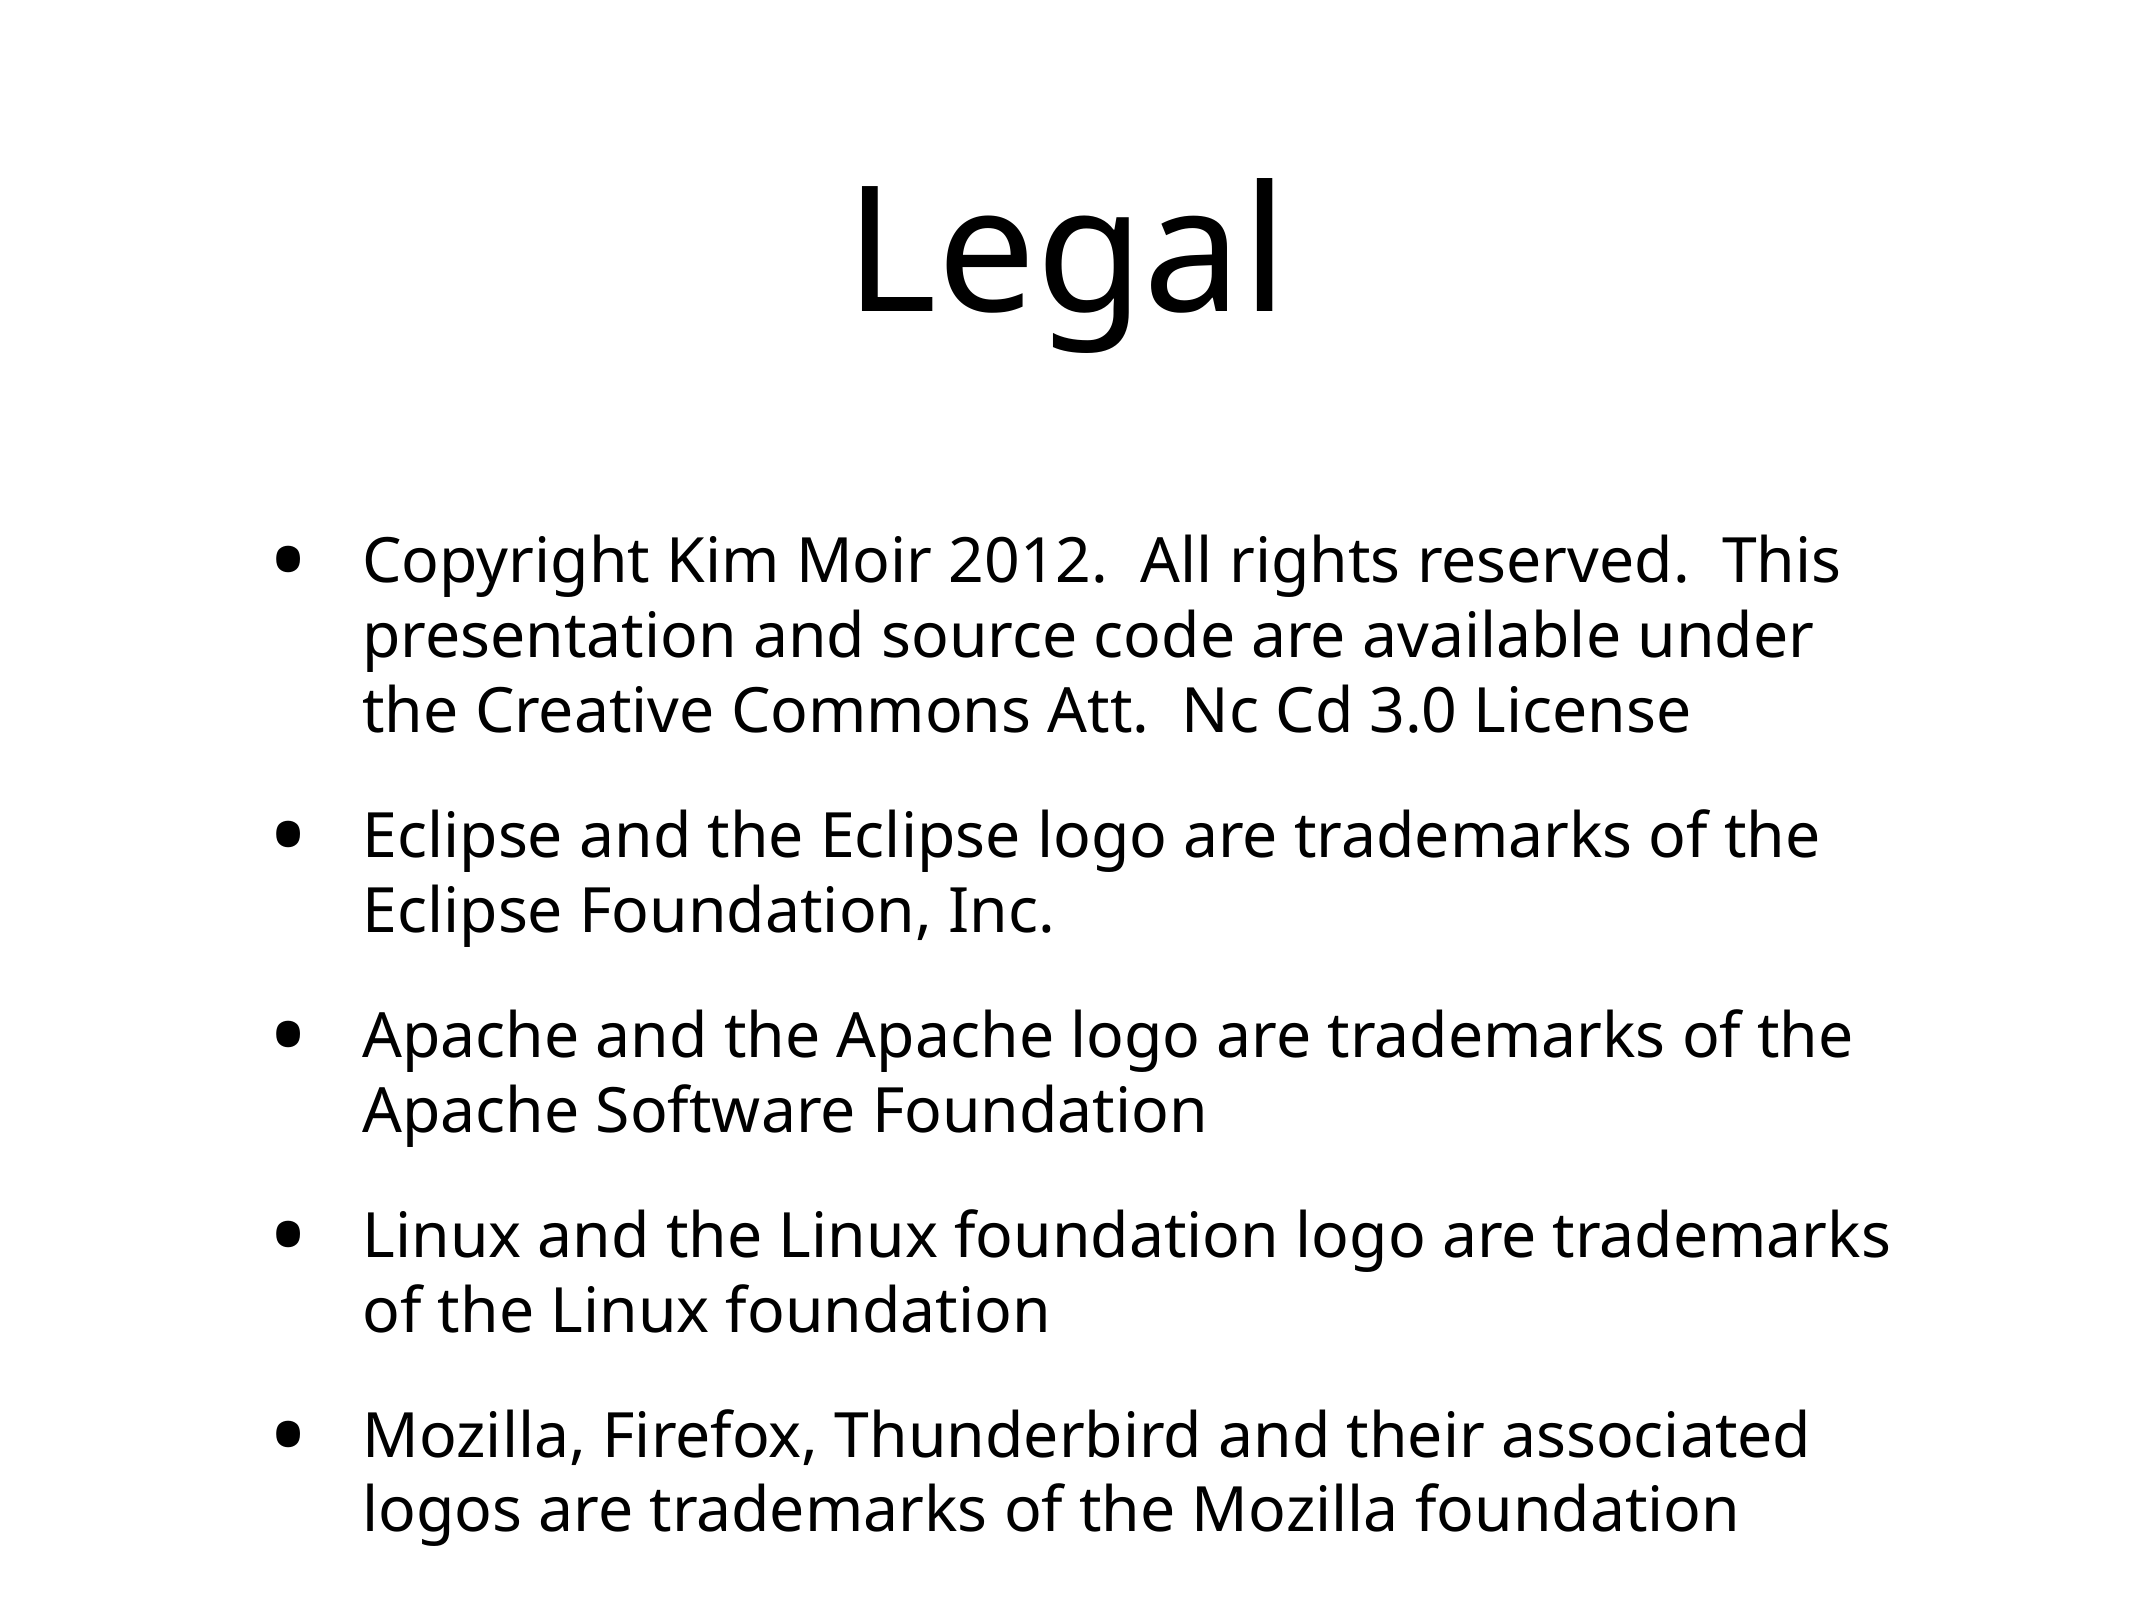

# Legal
Copyright Kim Moir 2012. All rights reserved. This presentation and source code are available under the Creative Commons Att. Nc Cd 3.0 License
Eclipse and the Eclipse logo are trademarks of the Eclipse Foundation, Inc.
Apache and the Apache logo are trademarks of the Apache Software Foundation
Linux and the Linux foundation logo are trademarks of the Linux foundation
Mozilla, Firefox, Thunderbird and their associated logos are trademarks of the Mozilla foundation